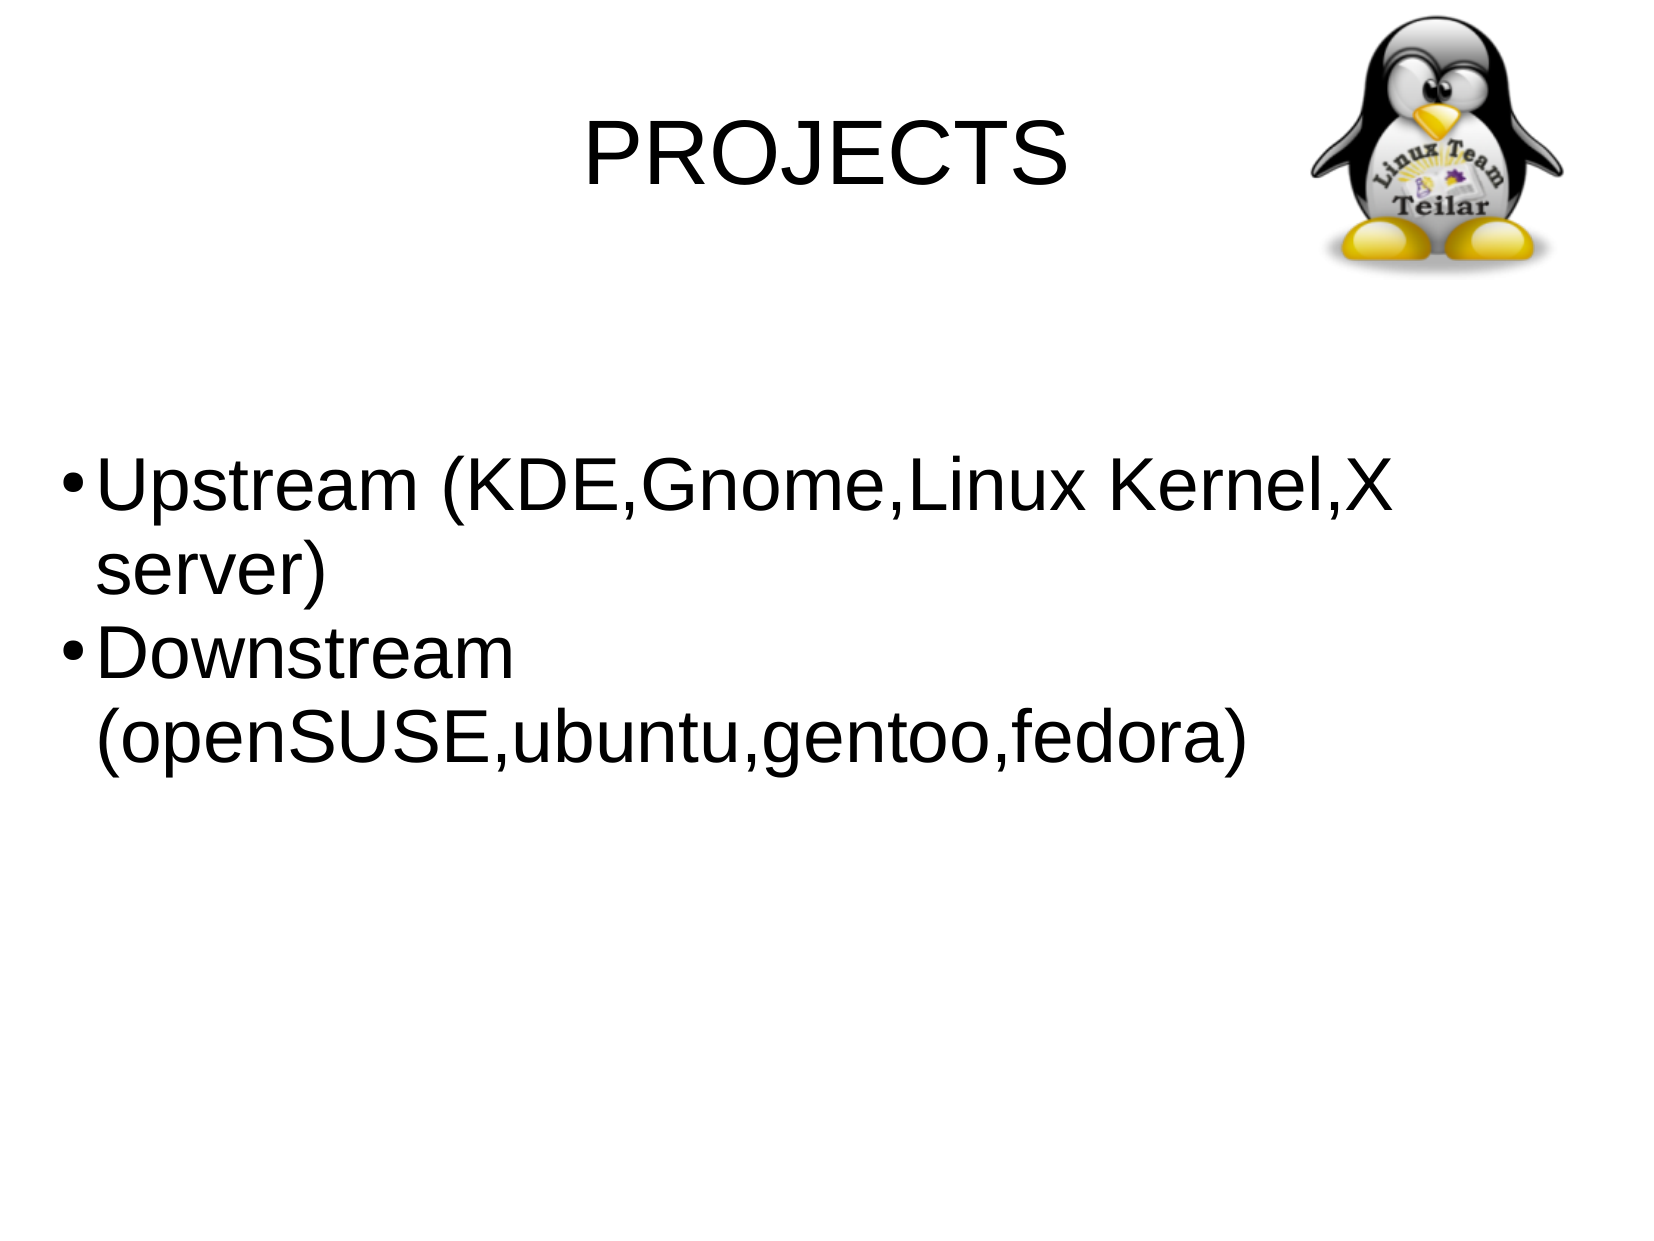

# PROJECTS
Upstream (KDE,Gnome,Linux Kernel,X server)
Downstream (openSUSE,ubuntu,gentoo,fedora)